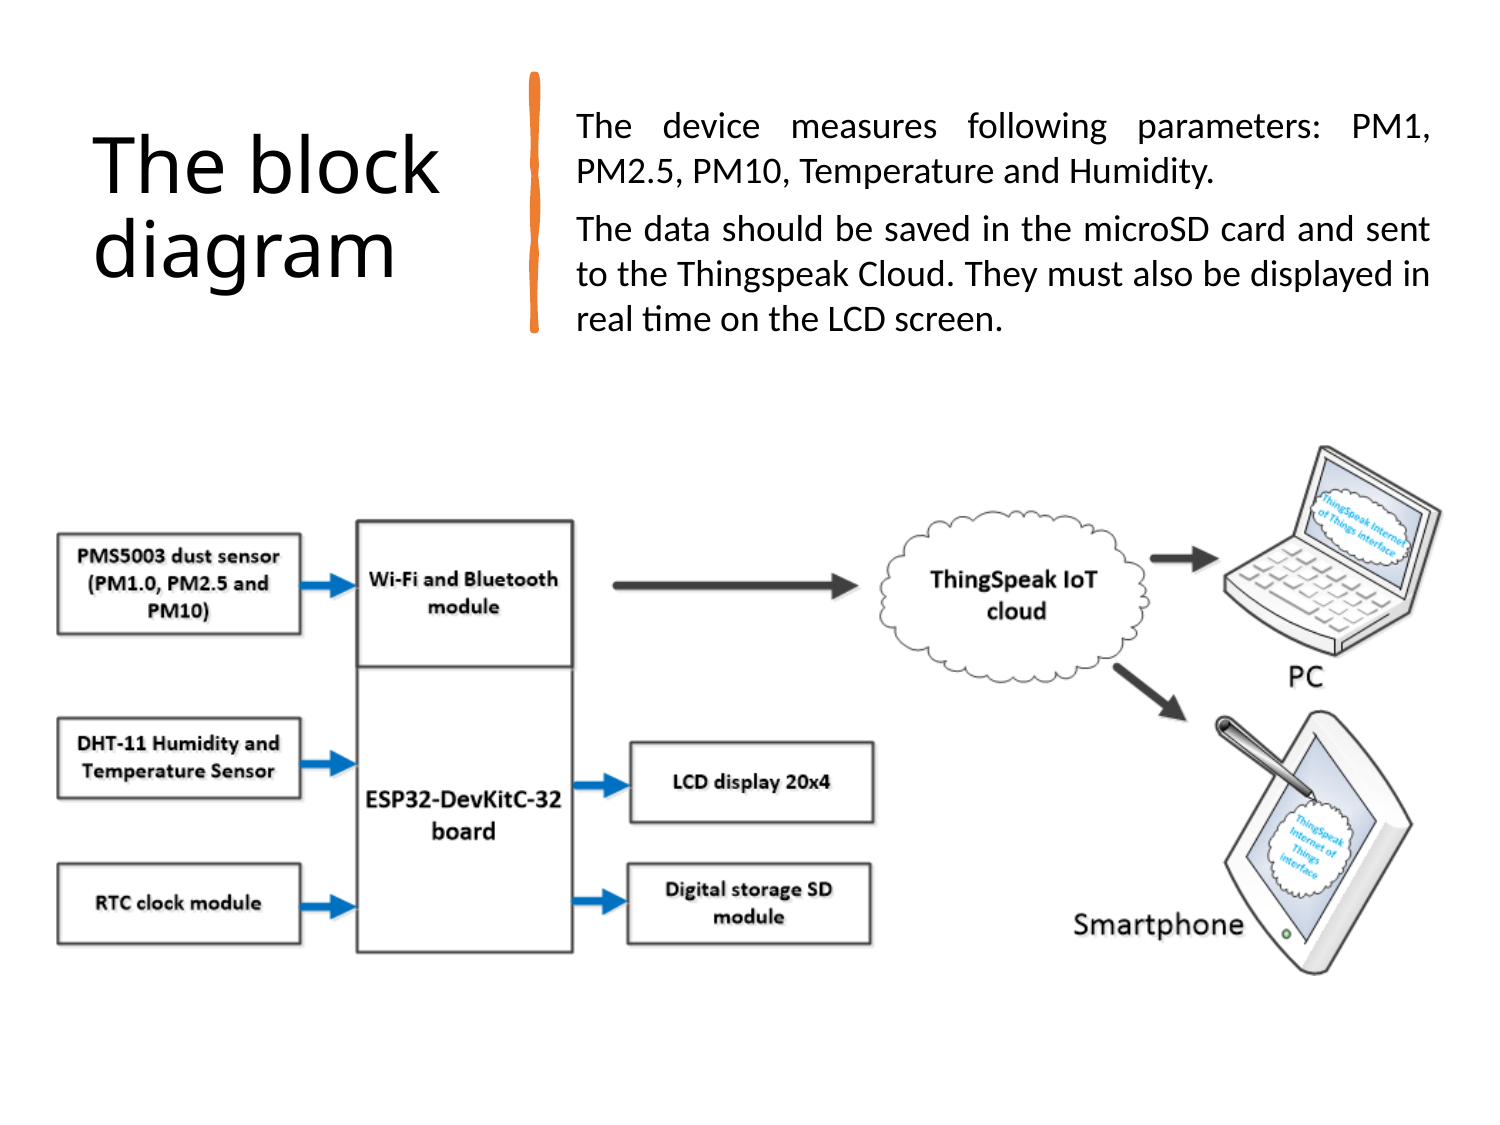

# The block diagram
The device measures following parameters: PM1, PM2.5, PM10, Temperature and Humidity.
The data should be saved in the microSD card and sent to the Thingspeak Cloud. They must also be displayed in real time on the LCD screen.